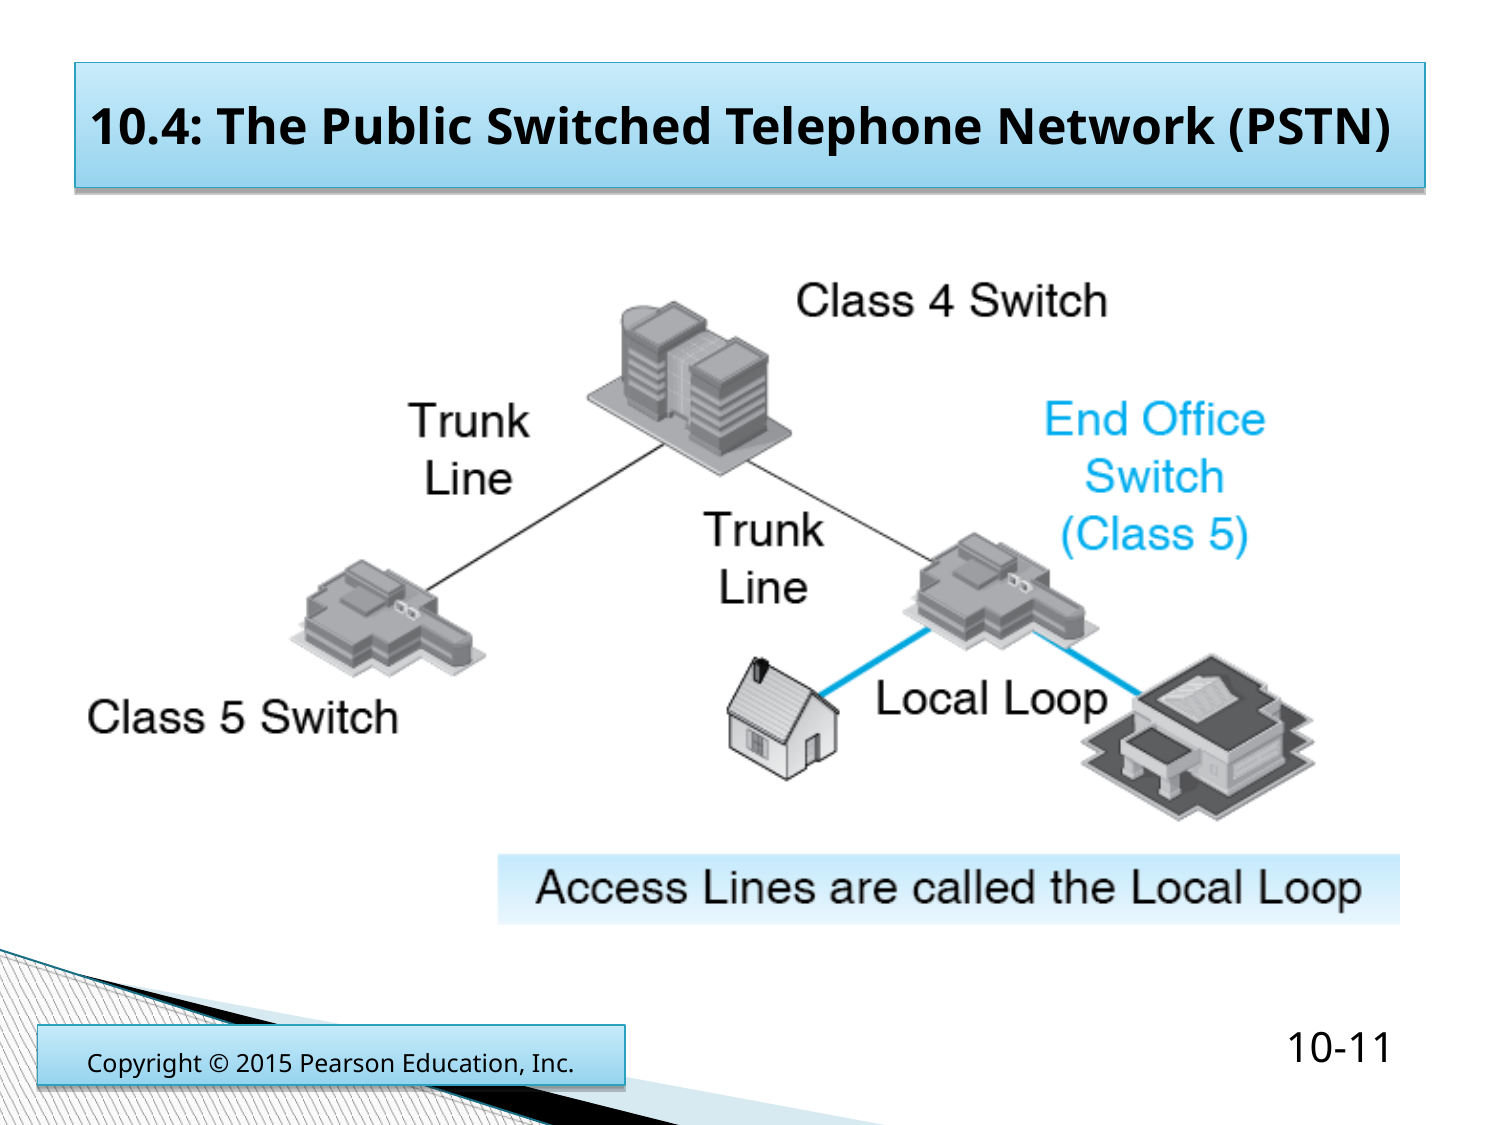

# 10.4: The Public Switched Telephone Network (PSTN)
Copyright © 2015 Pearson Education, Inc.